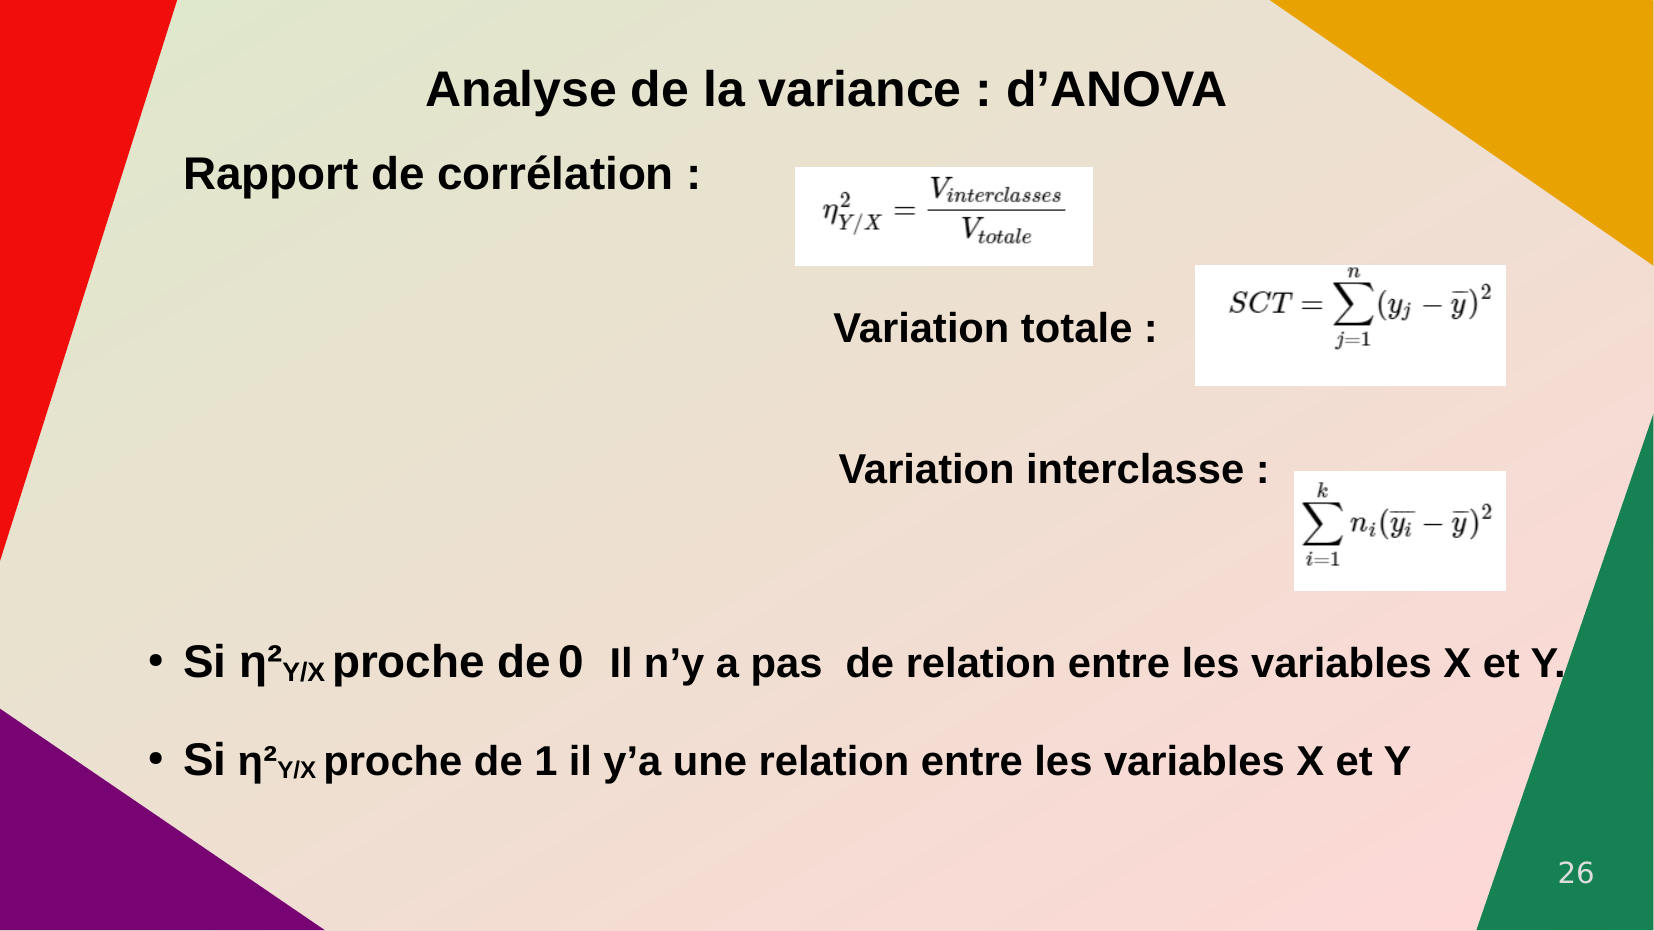

# Analyse de la variance : d’ANOVA
Rapport de corrélation :
 Variation totale :
 Variation interclasse :
Si η²Y/X proche de 0 Il n’y a pas de relation entre les variables X et Y.
Si η²Y/X proche de 1 il y’a une relation entre les variables X et Y
26